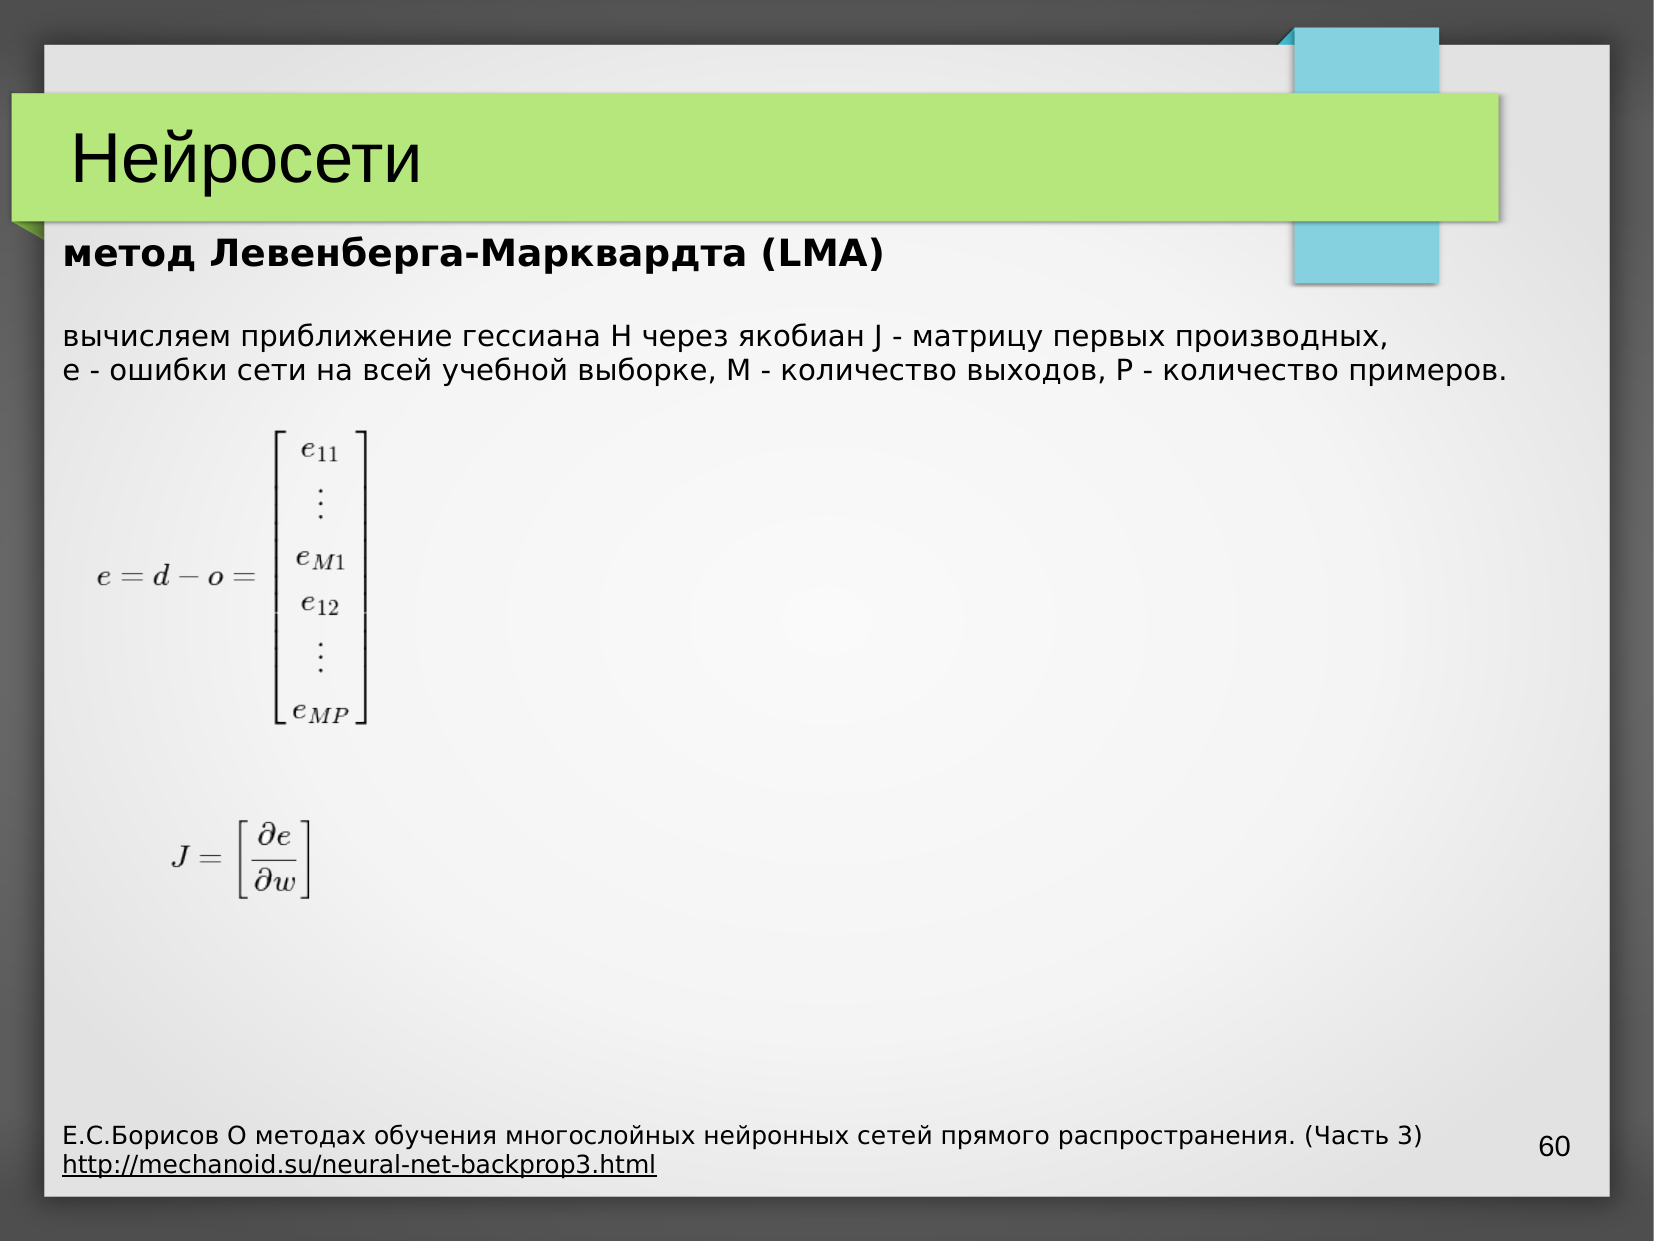

# Нейросети
метод Левенберга-Марквардта (LMA)
вычисляем приближение гессиана H через якобиан J - матрицу первых производных,
e - ошибки сети на всей учебной выборке, M - количество выходов, P - количество примеров.
Е.С.Борисов О методах обучения многослойных нейронных сетей прямого распространения. (Часть 3)
http://mechanoid.su/neural-net-backprop3.html
60